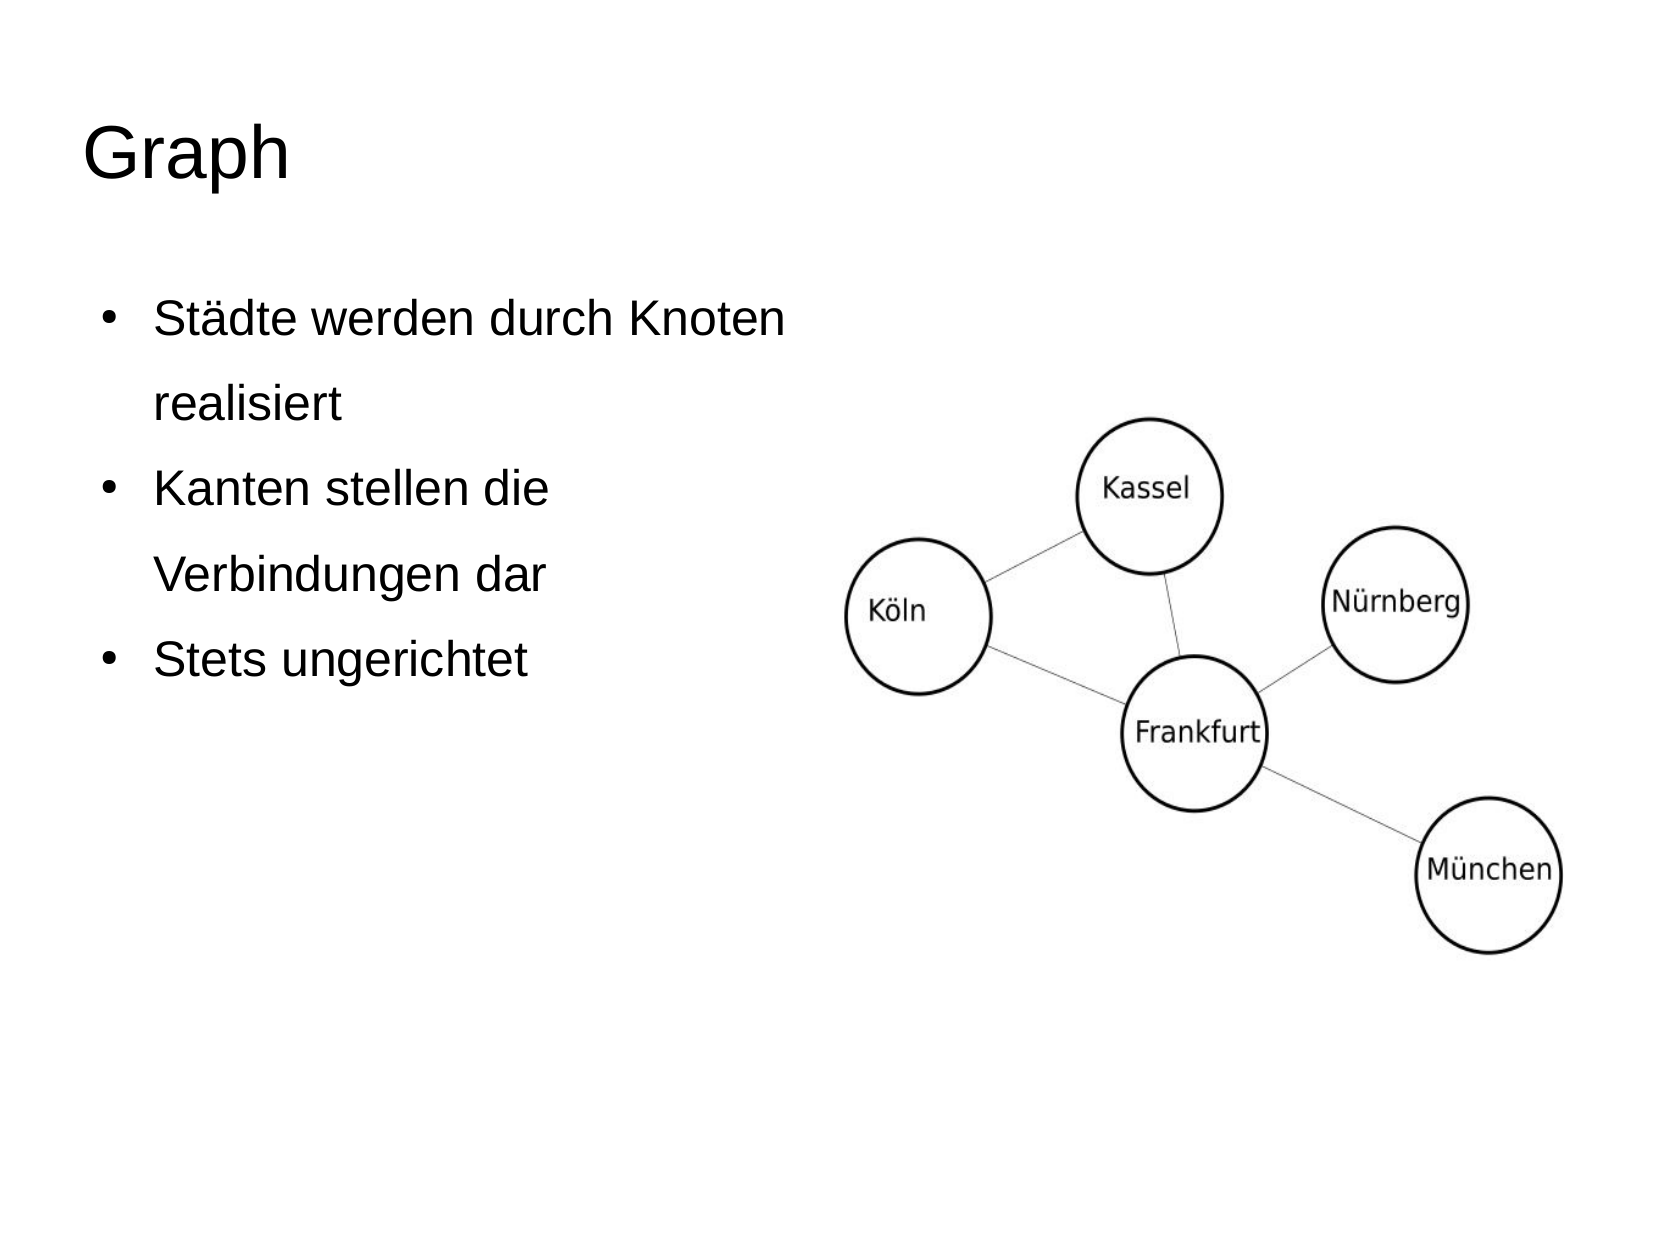

# Graph
Städte werden durch Knoten
realisiert
Kanten stellen die
Verbindungen dar
Stets ungerichtet